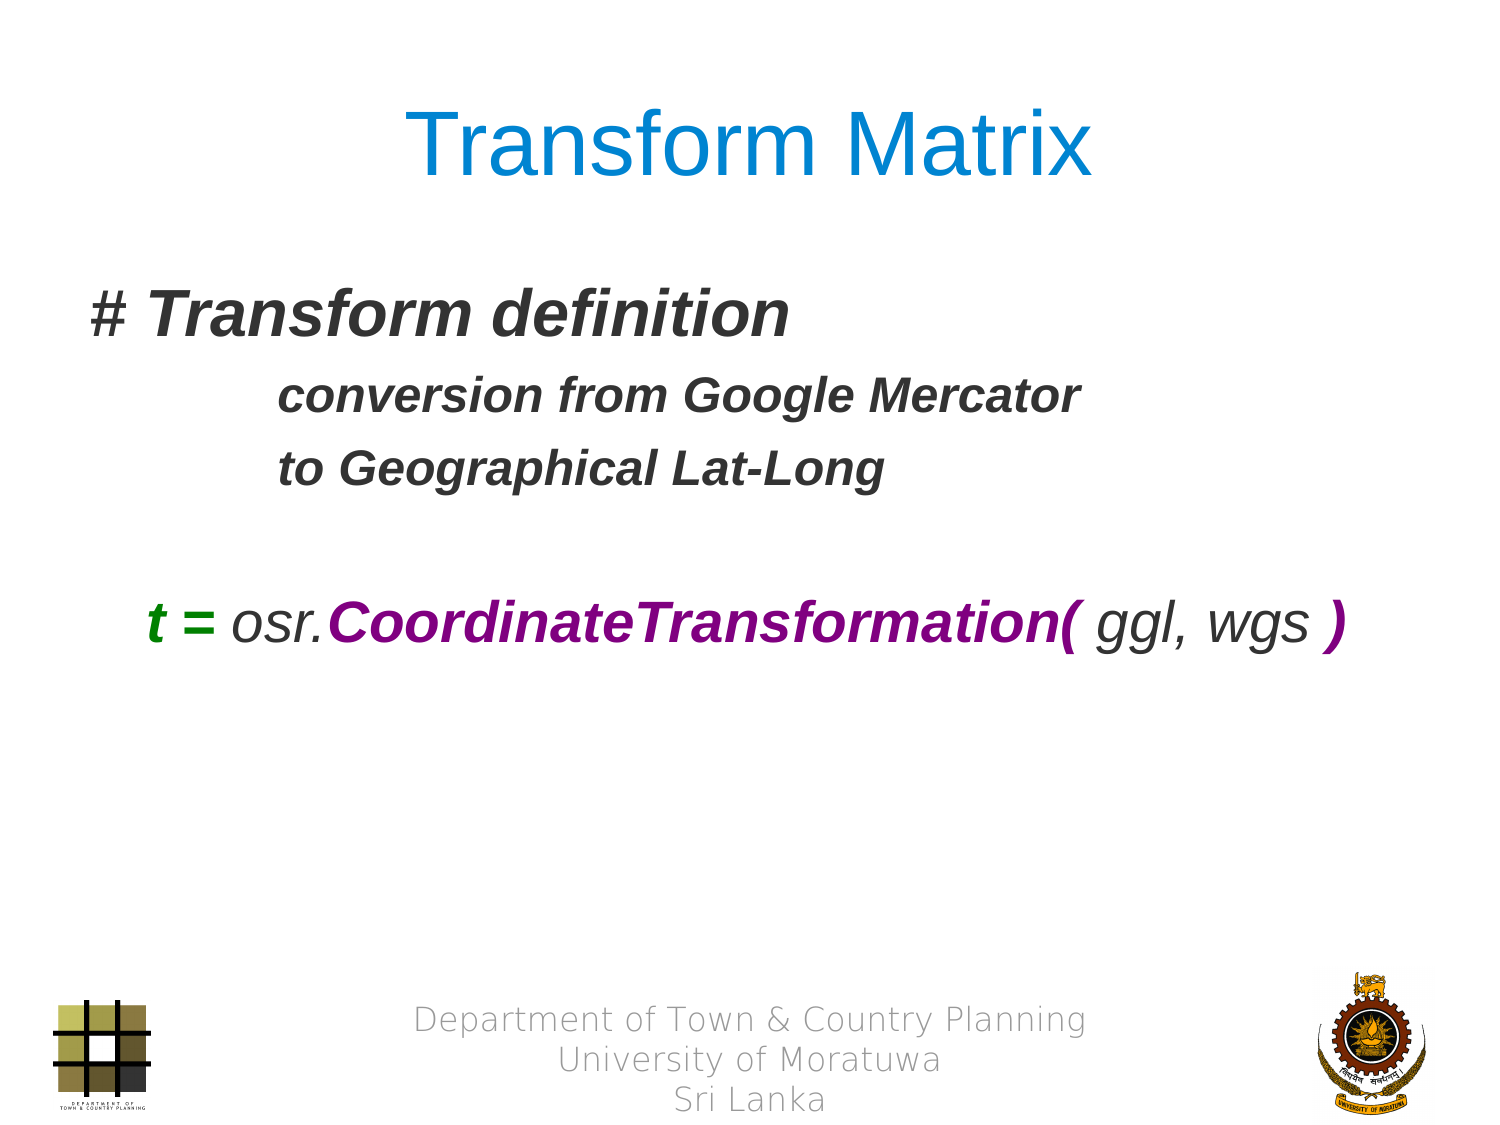

# Transform Matrix
# Transform definition
conversion from Google Mercator
to Geographical Lat-Long
t = osr.CoordinateTransformation( ggl, wgs )